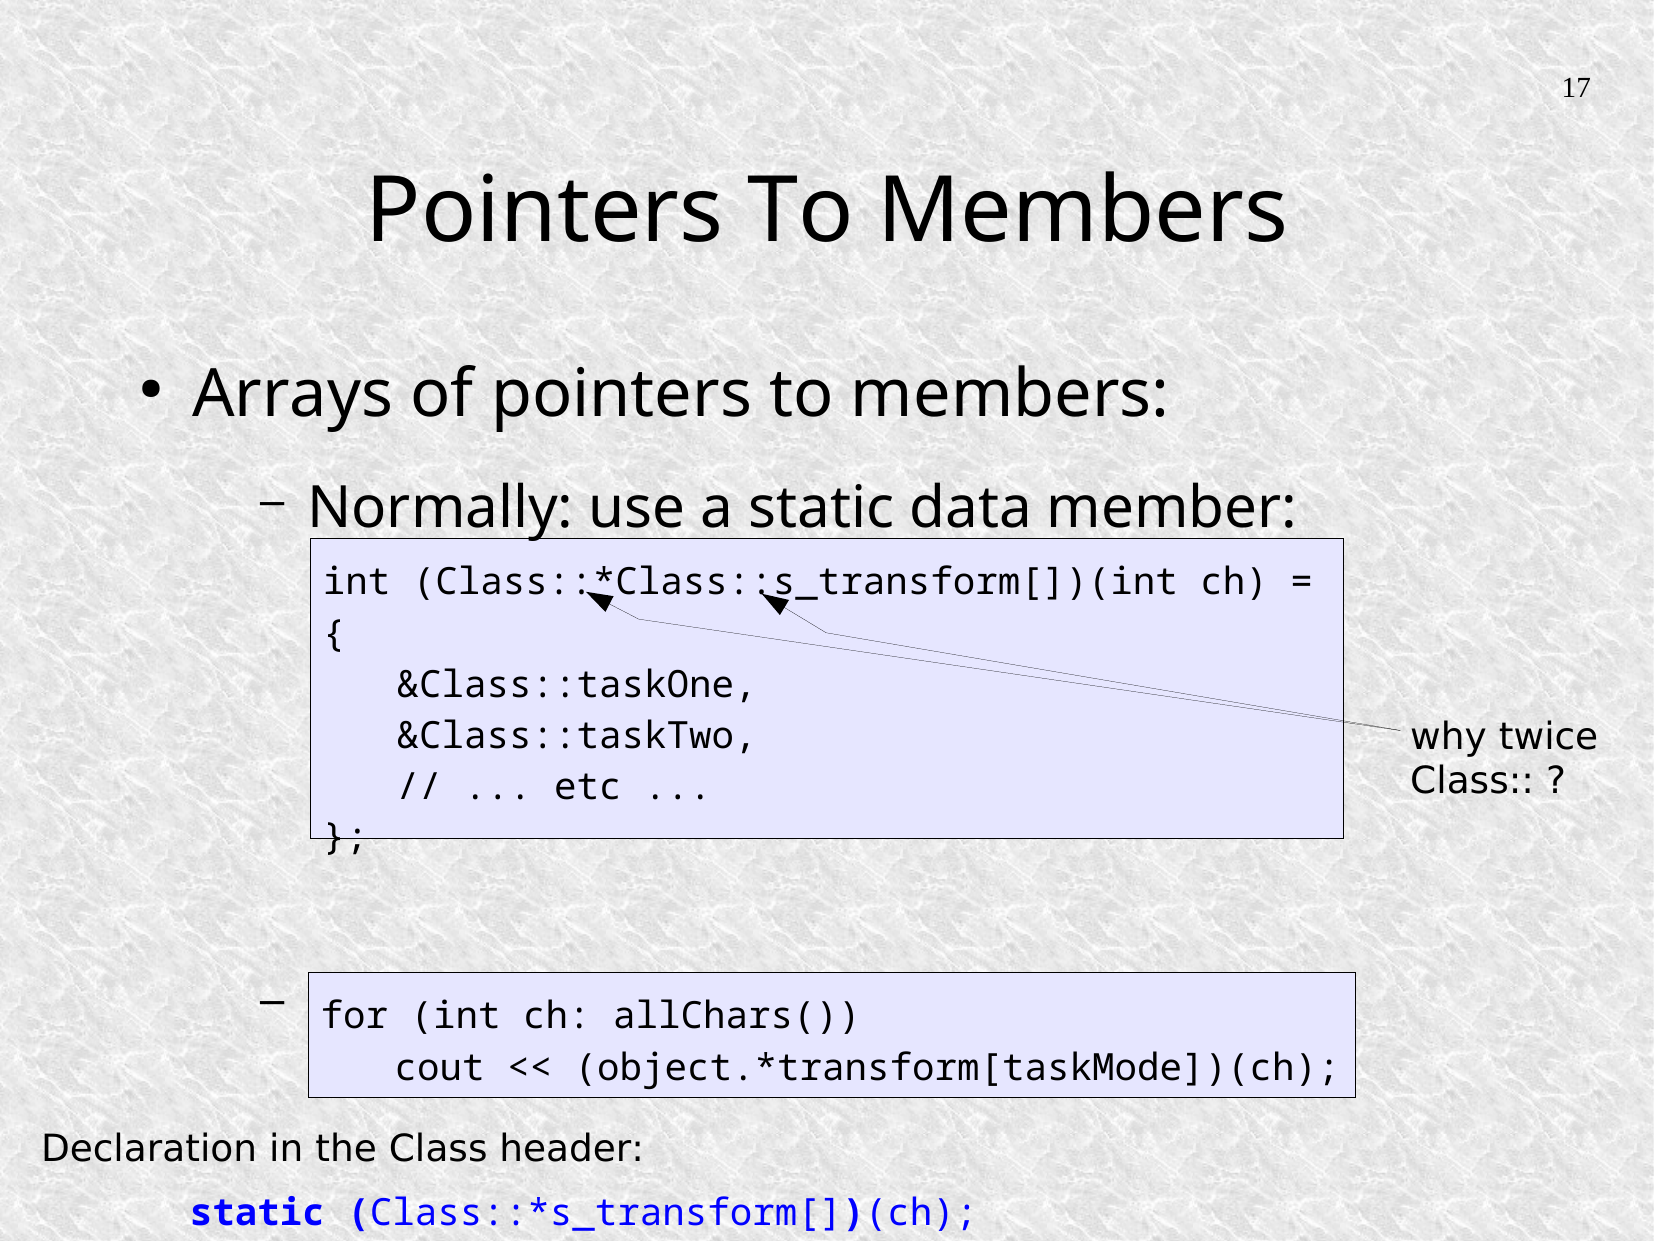

17
# Pointers To Members
Arrays of pointers to members:
Normally: use a static data member:
Use the array elements, not a switch:
int (Class::*Class::s_transform[])(int ch) =
{
	&Class::taskOne,
	&Class::taskTwo,
	// ... etc ...
};
why twice
Class:: ?
for (int ch: allChars())
	cout << (object.*transform[taskMode])(ch);
Declaration in the Class header:
static (Class::*s_transform[])(ch);